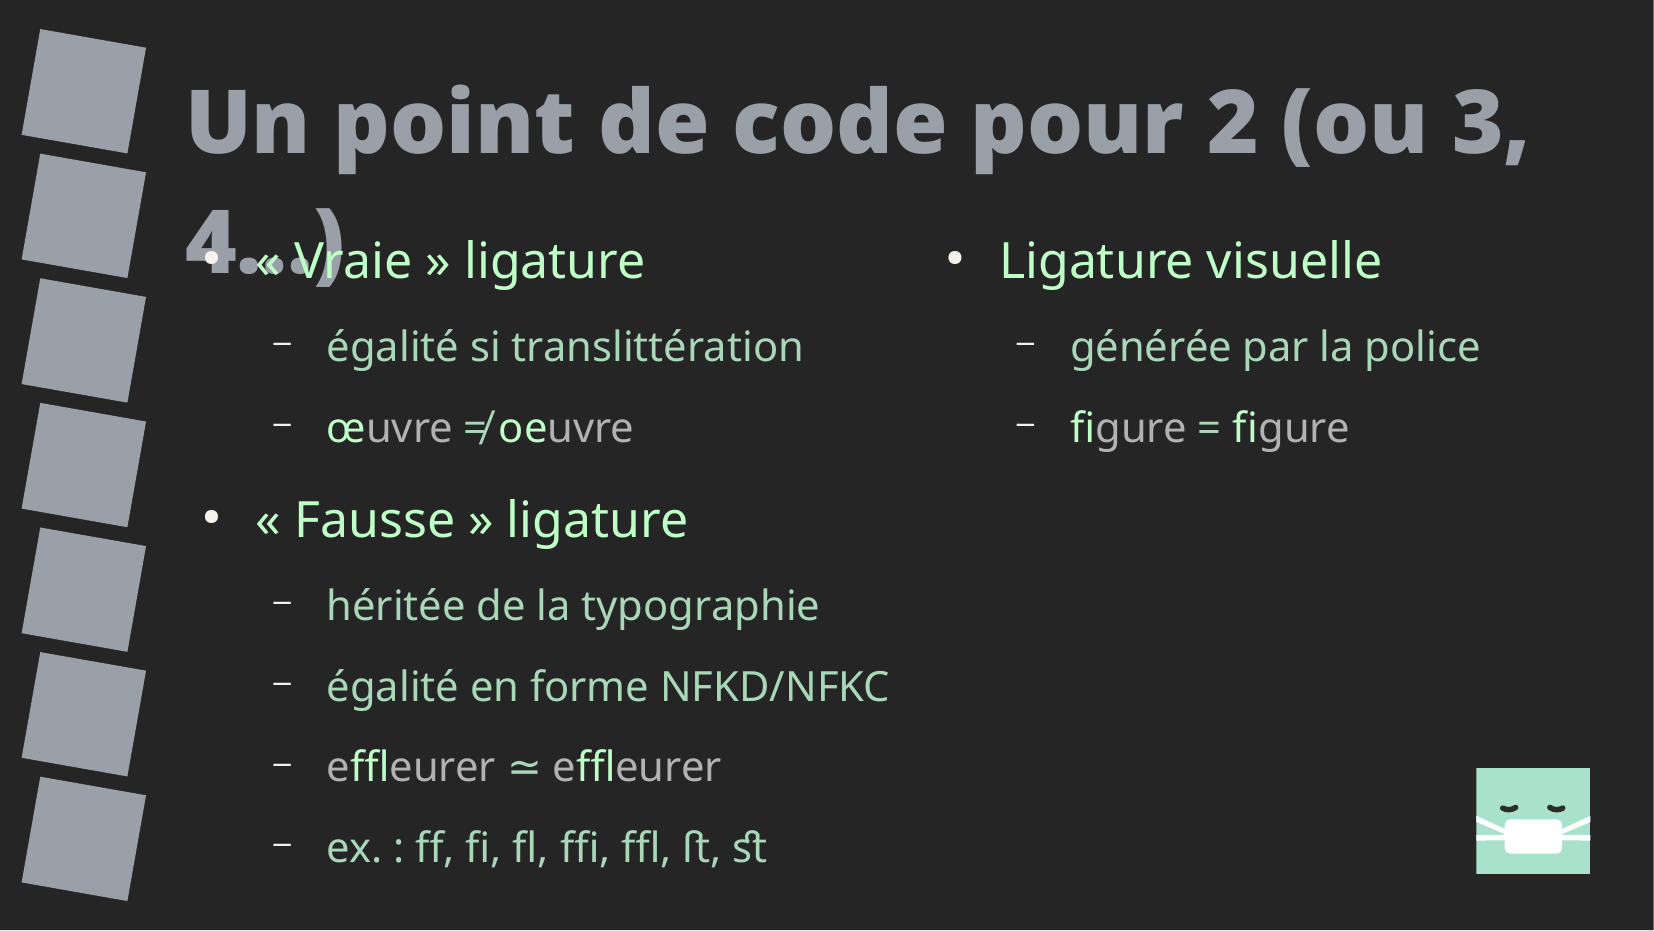

# Un point de code pour 2 (ou 3, 4…)
« Vraie » ligature
égalité si translittération
œuvre ≠ oeuvre
« Fausse » ligature
héritée de la typographie
égalité en forme NFKD/NFKC
eﬄeurer ≃ effleurer
ex. : ﬀ, ﬁ, ﬂ, ﬃ, ﬄ, ﬅ, ﬆ
Ligature visuelle
générée par la police
figure = f igure